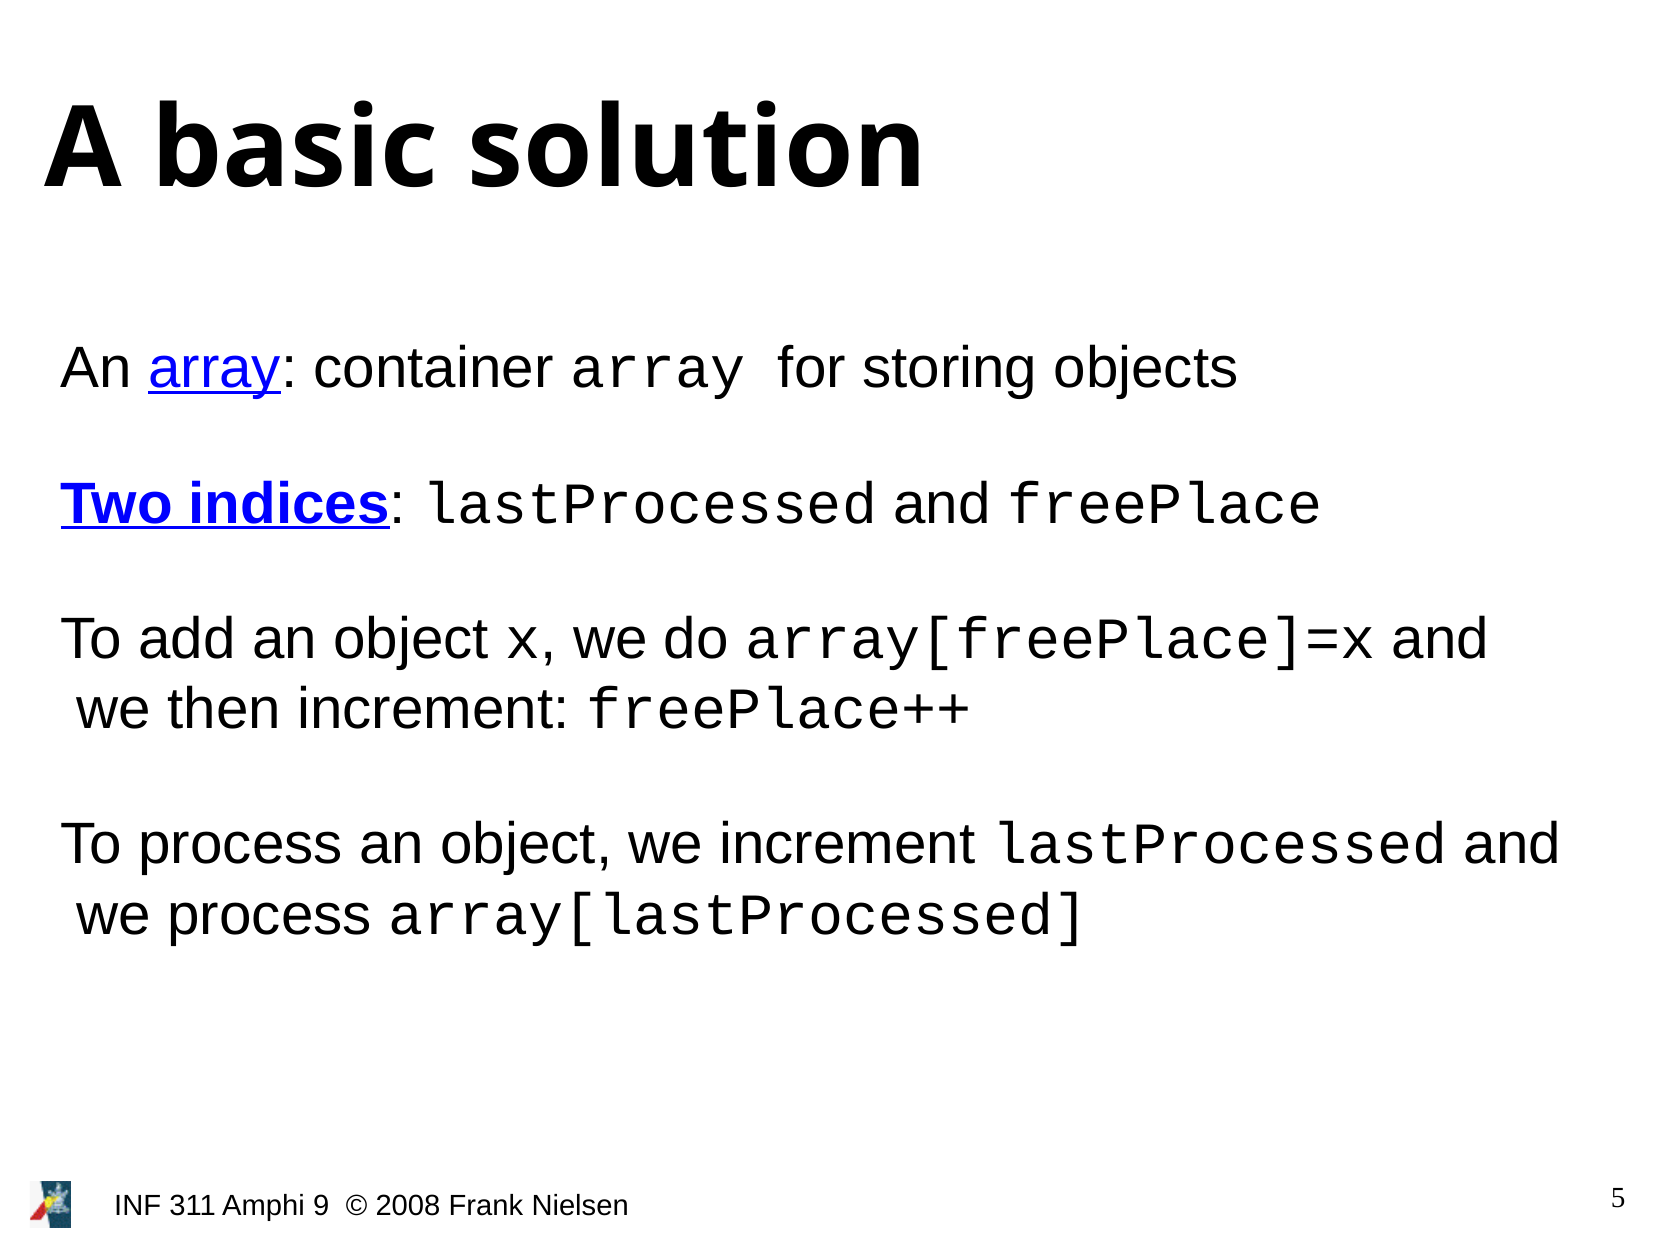

A basic solution
 An array: container array for storing objects
 Two indices: lastProcessed and freePlace
 To add an object x, we do array[freePlace]=x and
 we then increment: freePlace++
 To process an object, we increment lastProcessed and
 we process array[lastProcessed]